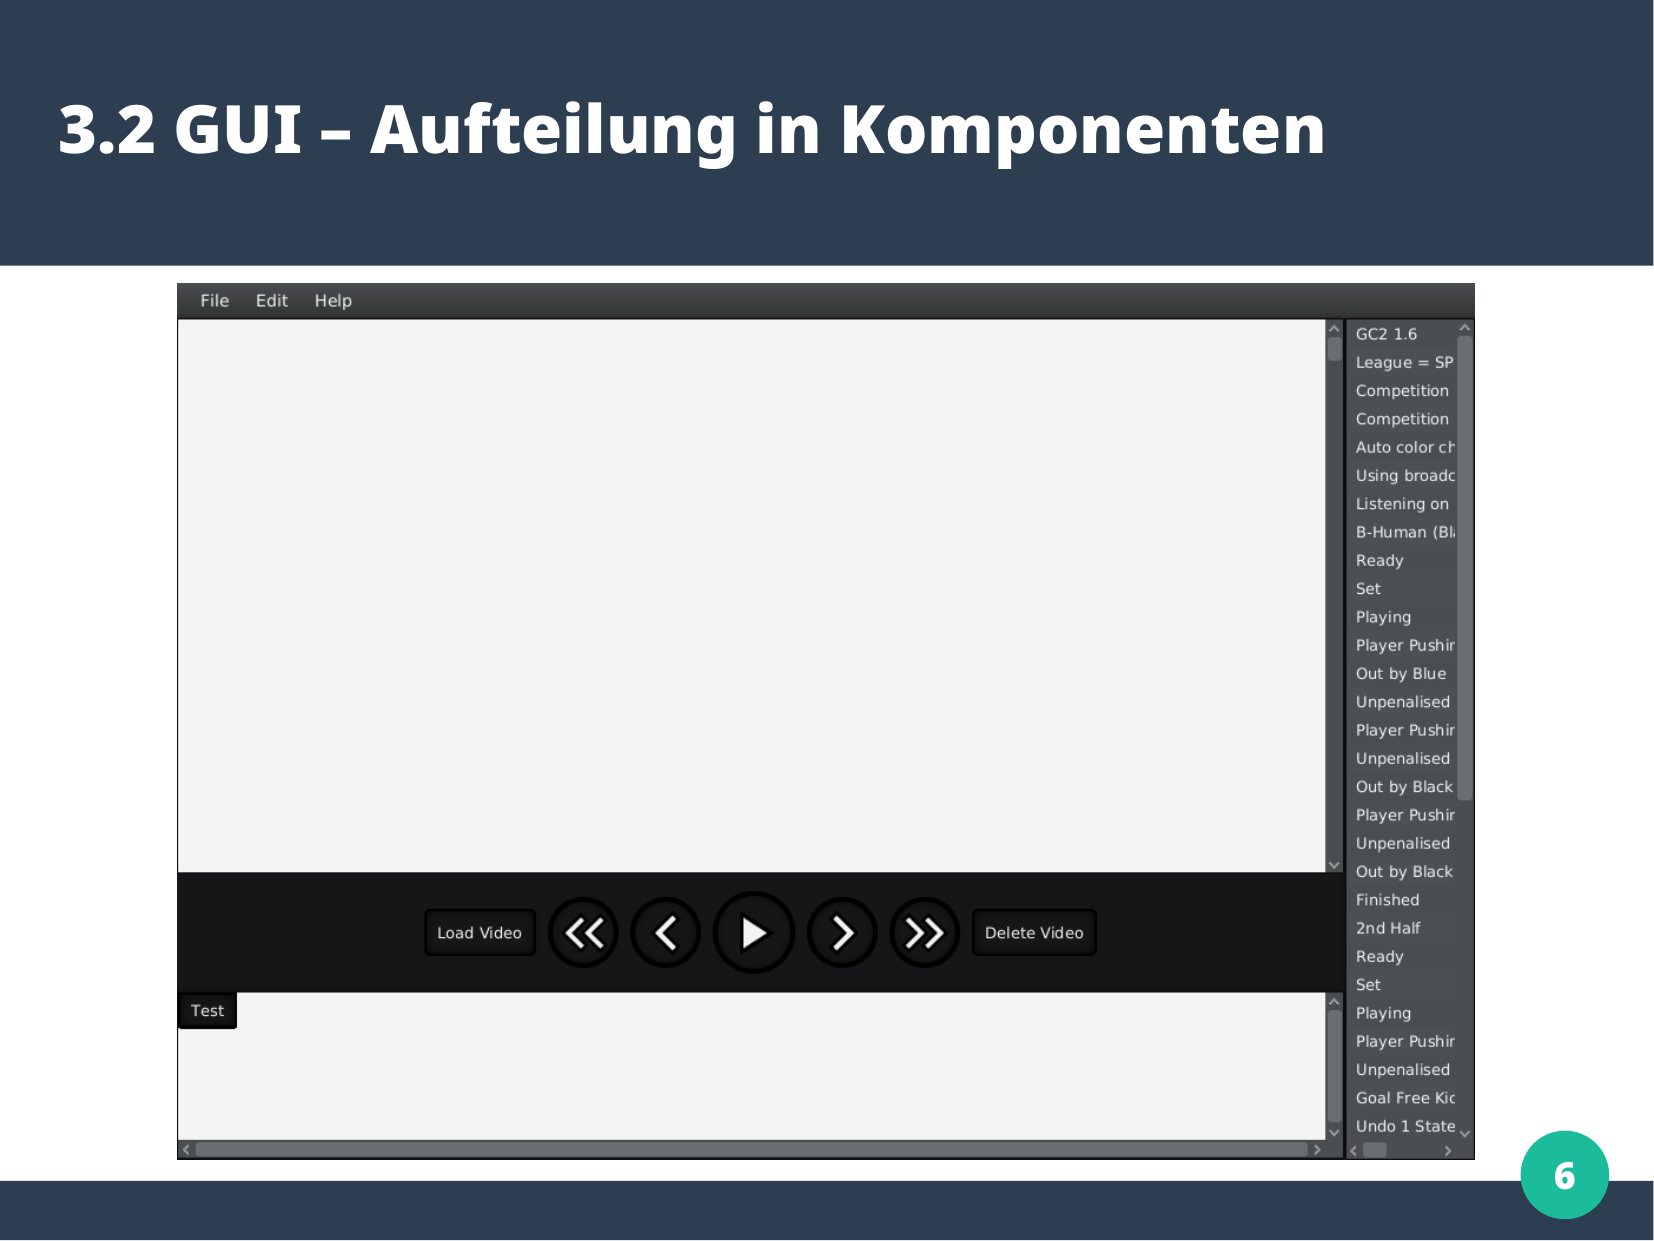

# 3.2 GUI – Aufteilung in Komponenten
6